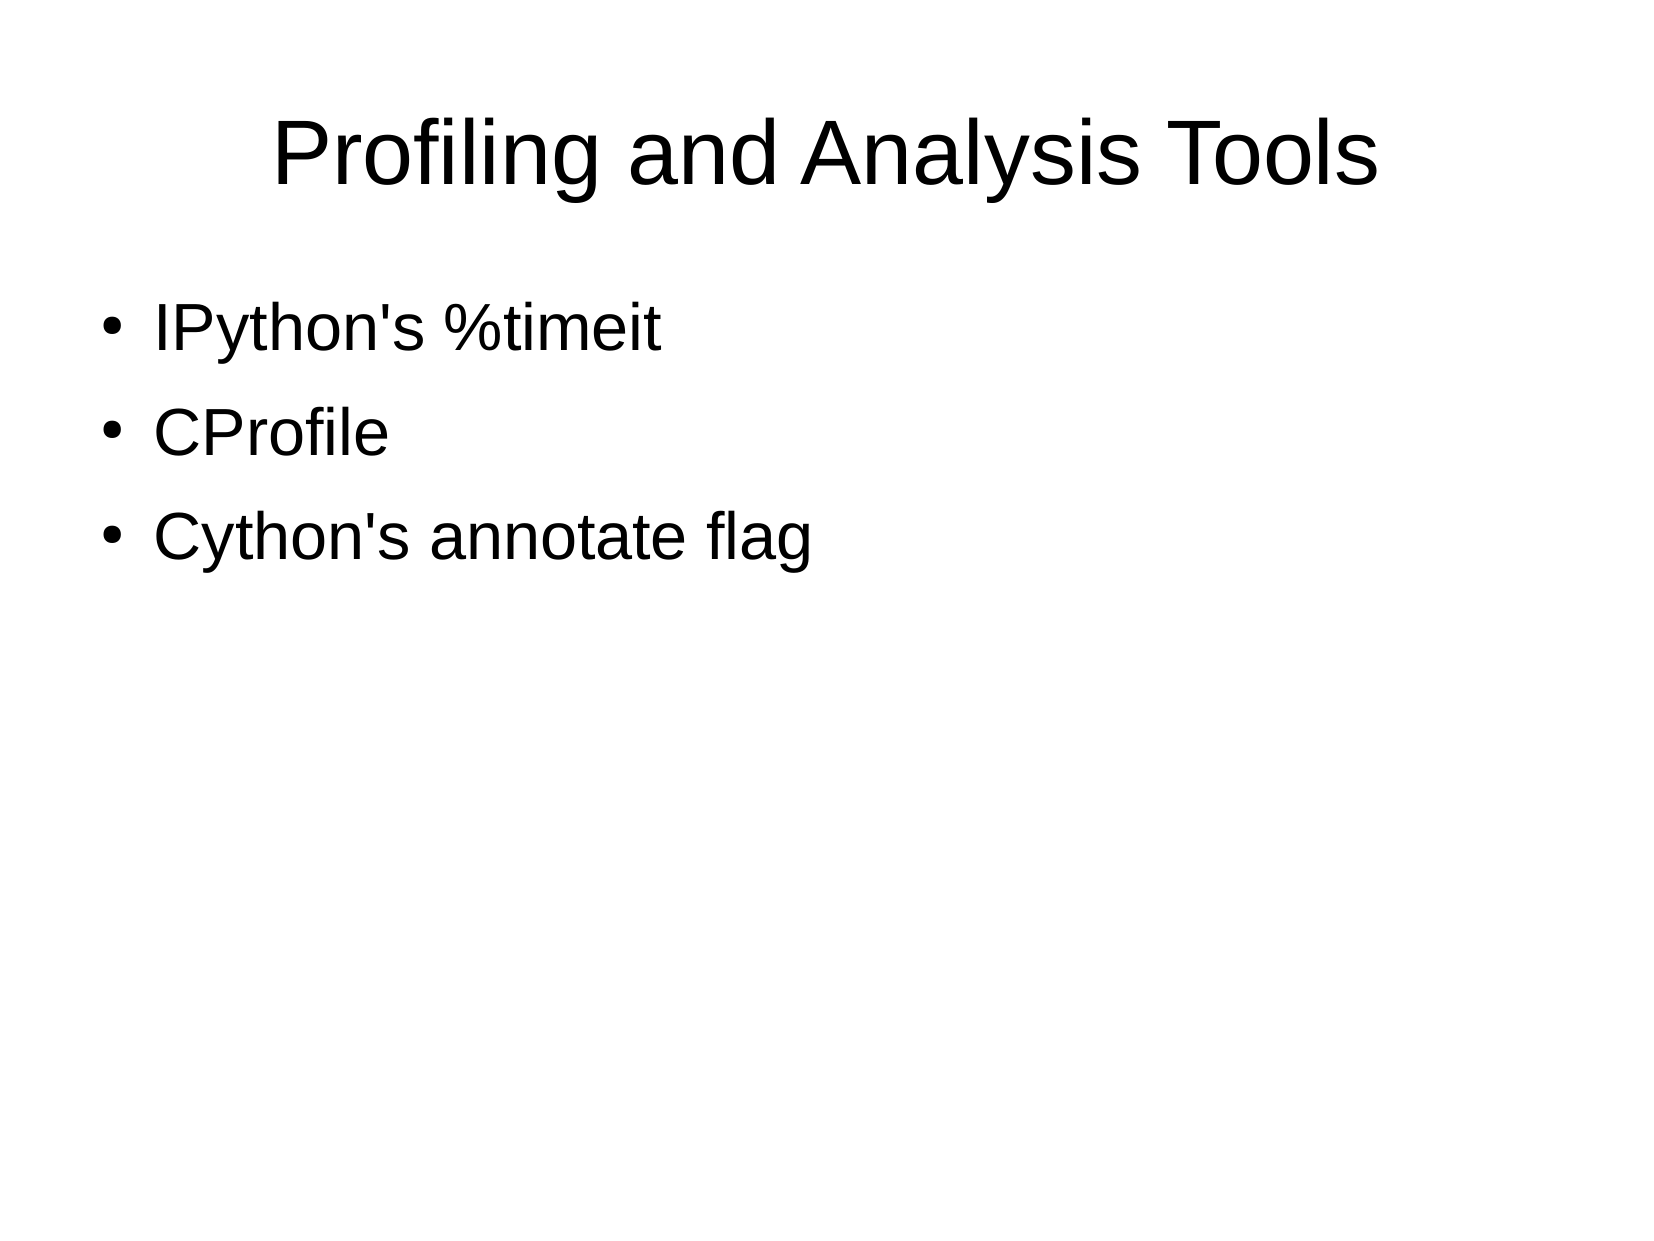

# Profiling and Analysis Tools
IPython's %timeit
CProfile
Cython's annotate flag